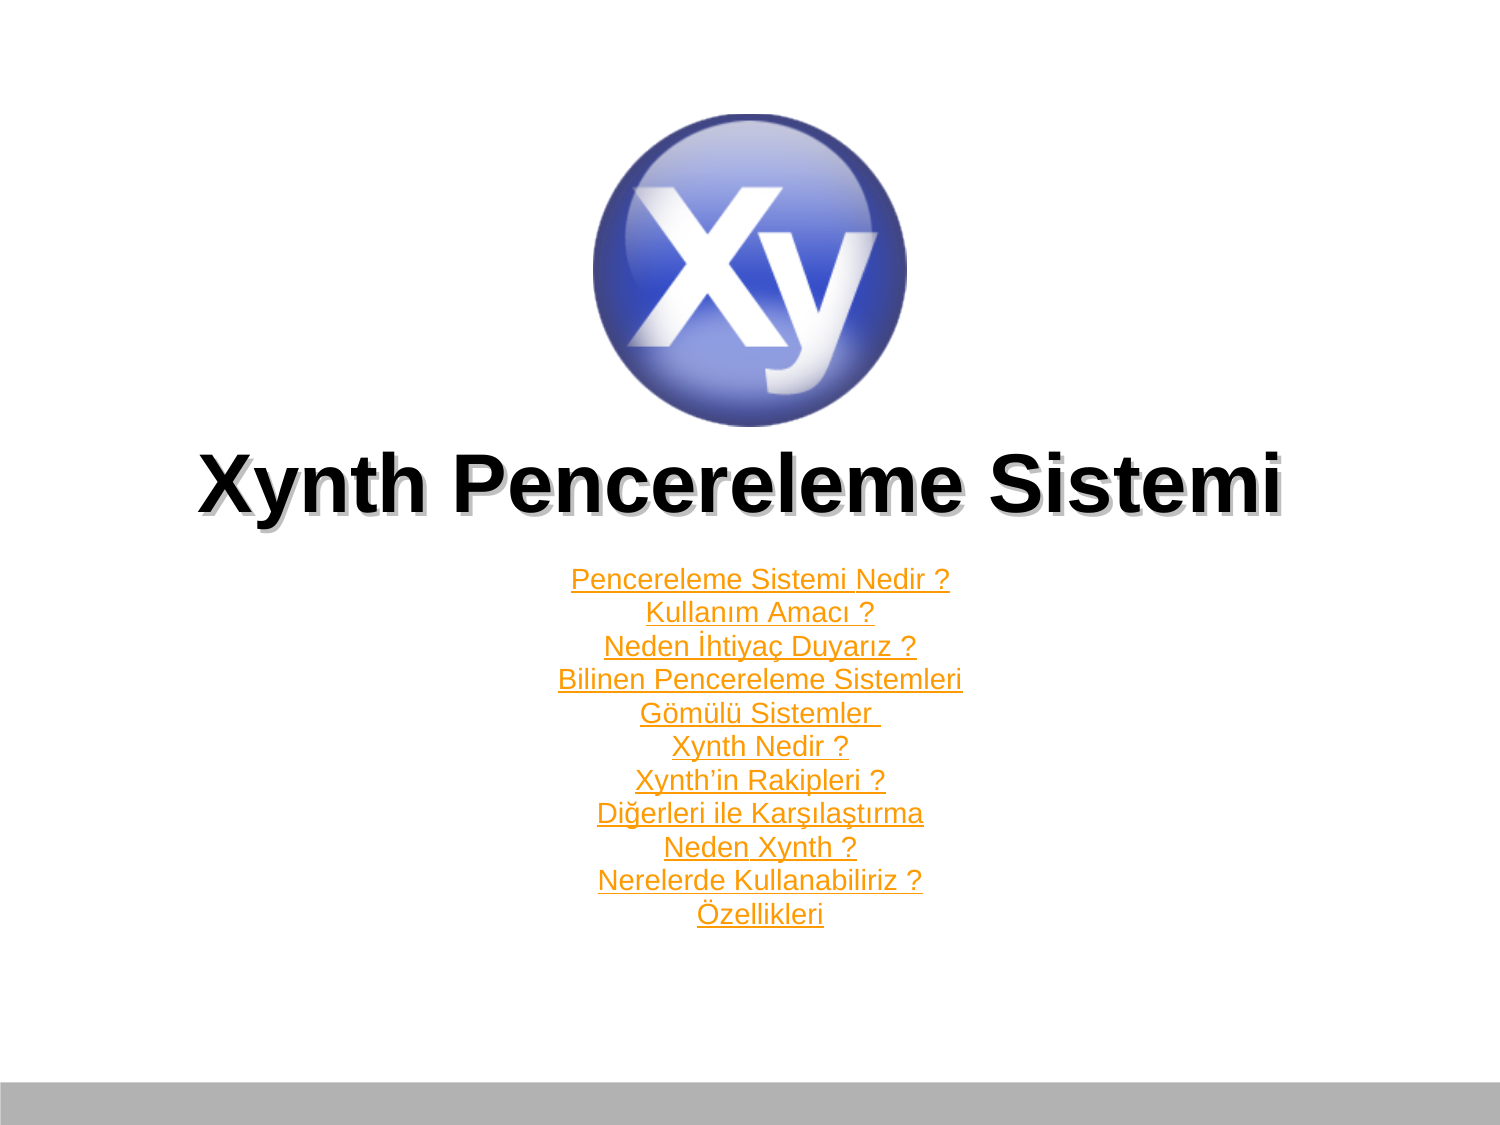

# Xynth Pencereleme Sistemi
Pencereleme Sistemi Nedir ?
Kullanım Amacı ?
Neden İhtiyaç Duyarız ?
Bilinen Pencereleme Sistemleri
Gömülü Sistemler
Xynth Nedir ?
Xynth’in Rakipleri ?
Diğerleri ile Karşılaştırma
Neden Xynth ?
Nerelerde Kullanabiliriz ?
Özellikleri